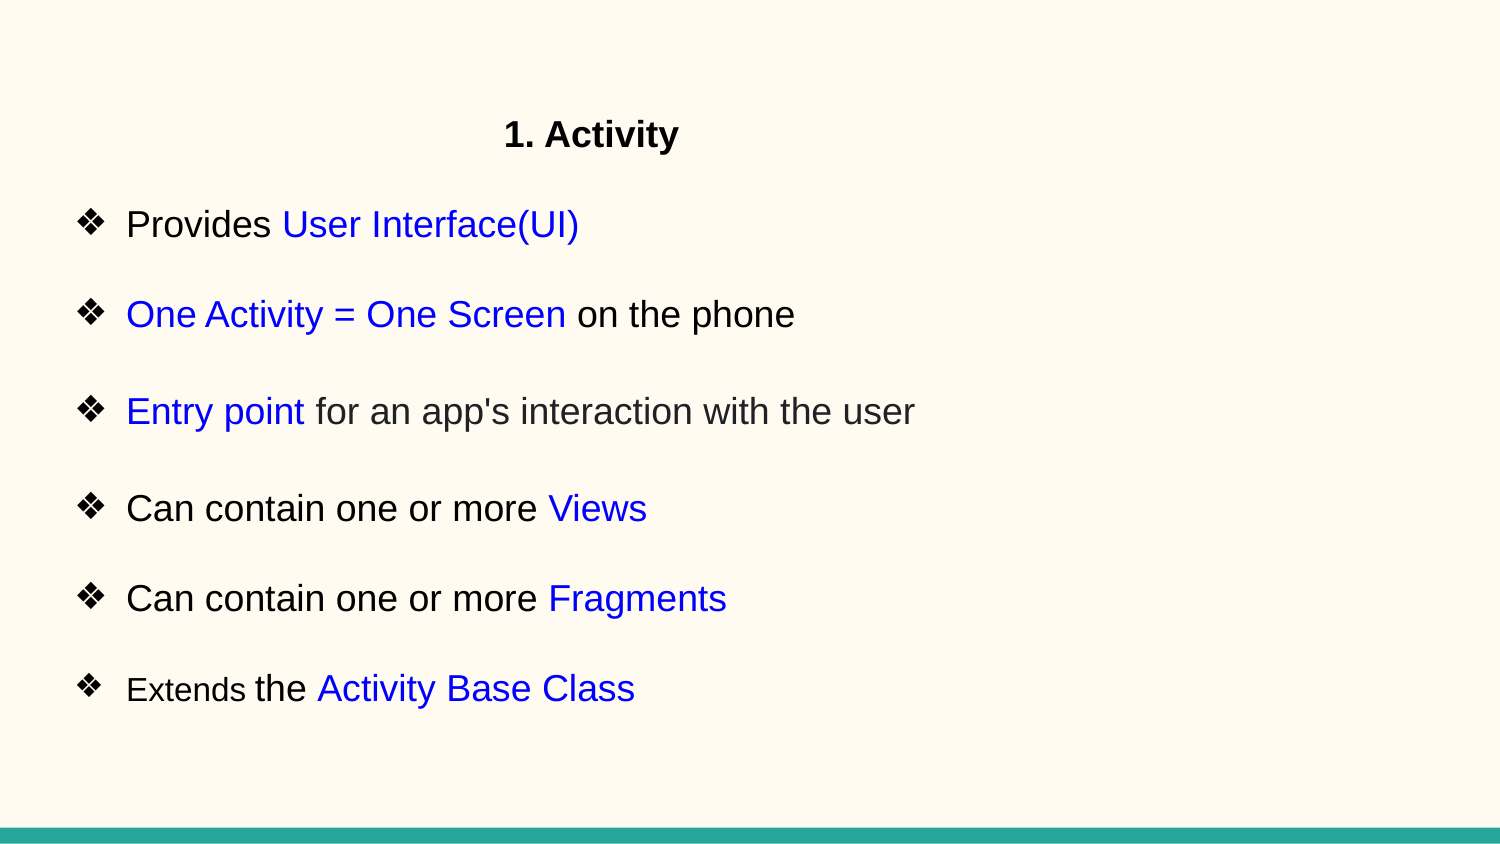

# 1. Activity
Provides User Interface(UI)
One Activity = One Screen on the phone
Entry point for an app's interaction with the user
Can contain one or more Views
Can contain one or more Fragments
Extends the Activity Base Class